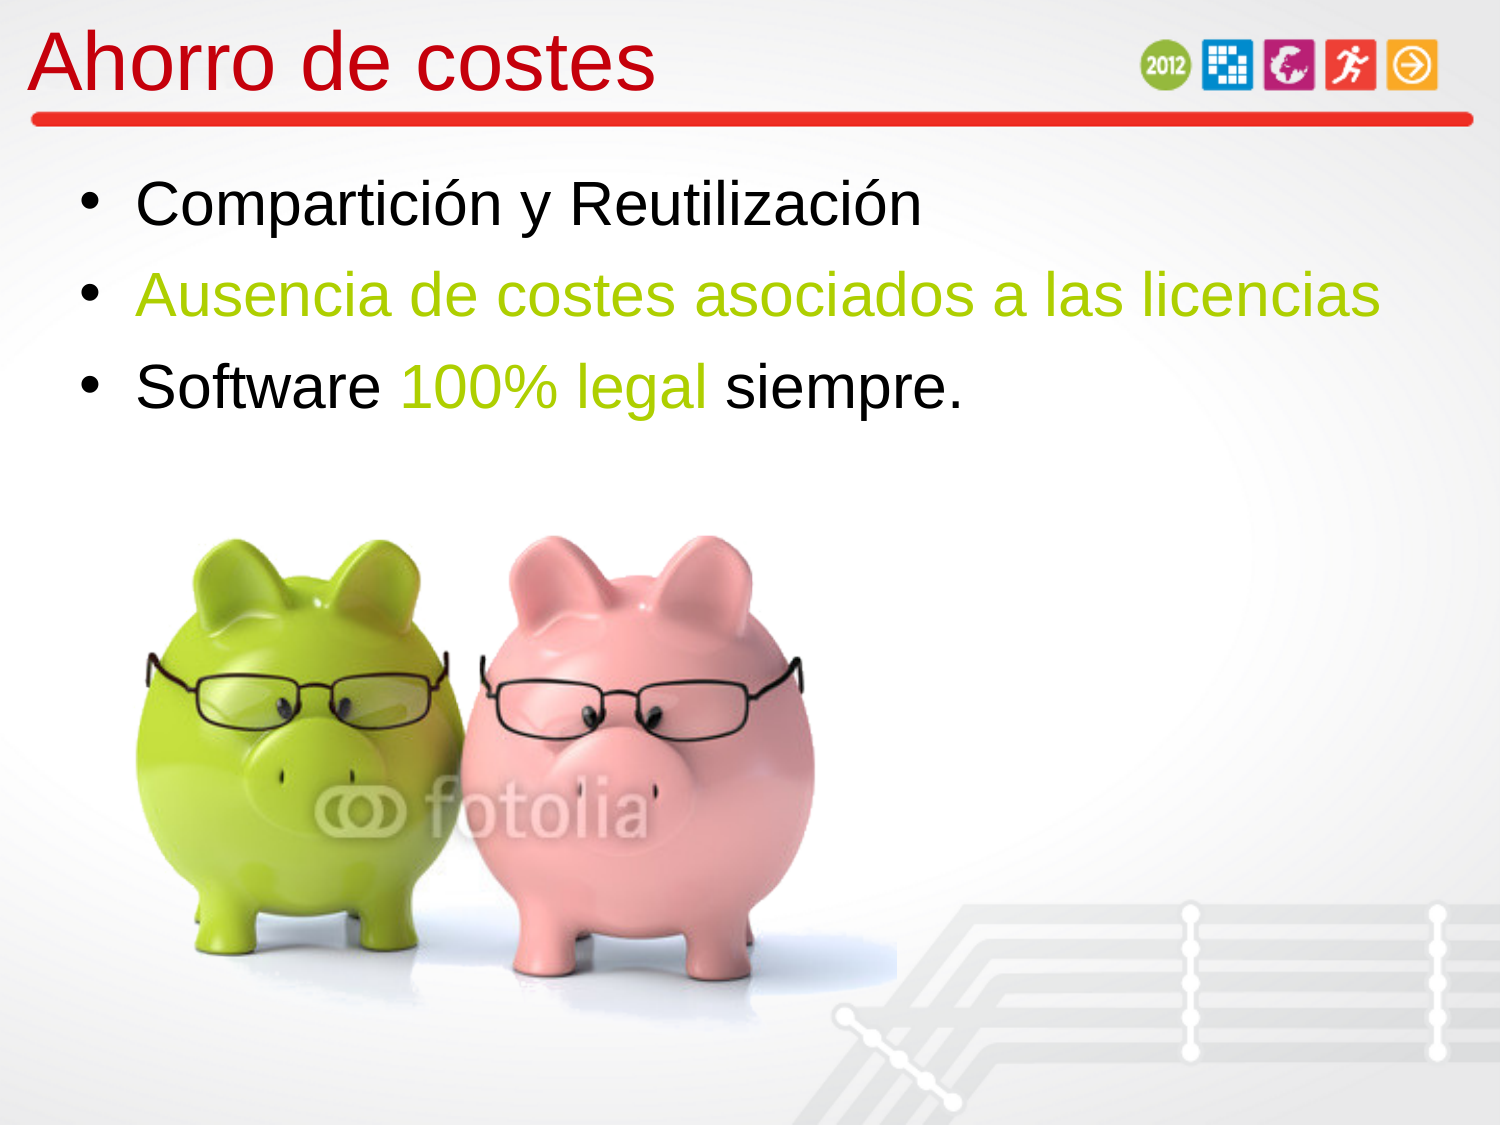

# Ahorro de costes
Compartición y Reutilización
Ausencia de costes asociados a las licencias
Software 100% legal siempre.